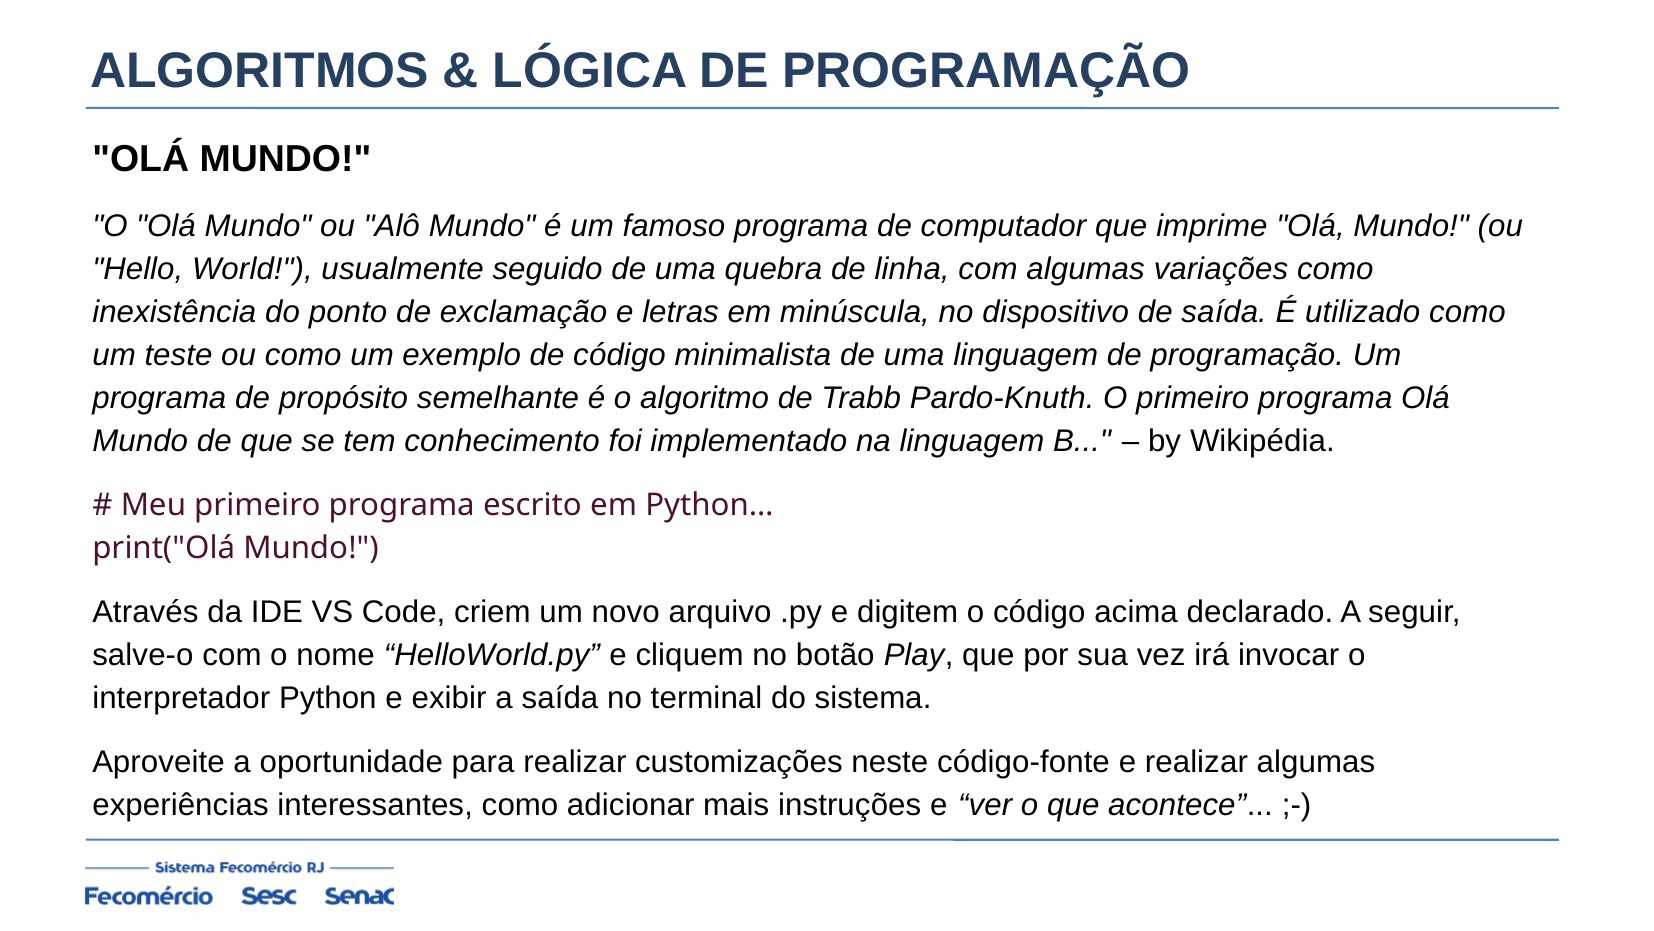

ALGORITMOS & LÓGICA DE PROGRAMAÇÃO
"OLÁ MUNDO!"
"O "Olá Mundo" ou "Alô Mundo" é um famoso programa de computador que imprime "Olá, Mundo!" (ou "Hello, World!"), usualmente seguido de uma quebra de linha, com algumas variações como inexistência do ponto de exclamação e letras em minúscula, no dispositivo de saída. É utilizado como um teste ou como um exemplo de código minimalista de uma linguagem de programação. Um programa de propósito semelhante é o algoritmo de Trabb Pardo-Knuth. O primeiro programa Olá Mundo de que se tem conhecimento foi implementado na linguagem B..." – by Wikipédia.
# Meu primeiro programa escrito em Python…
print("Olá Mundo!")
Através da IDE VS Code, criem um novo arquivo .py e digitem o código acima declarado. A seguir, salve-o com o nome “HelloWorld.py” e cliquem no botão Play, que por sua vez irá invocar o interpretador Python e exibir a saída no terminal do sistema.
Aproveite a oportunidade para realizar customizações neste código-fonte e realizar algumas experiências interessantes, como adicionar mais instruções e “ver o que acontece”... ;-)